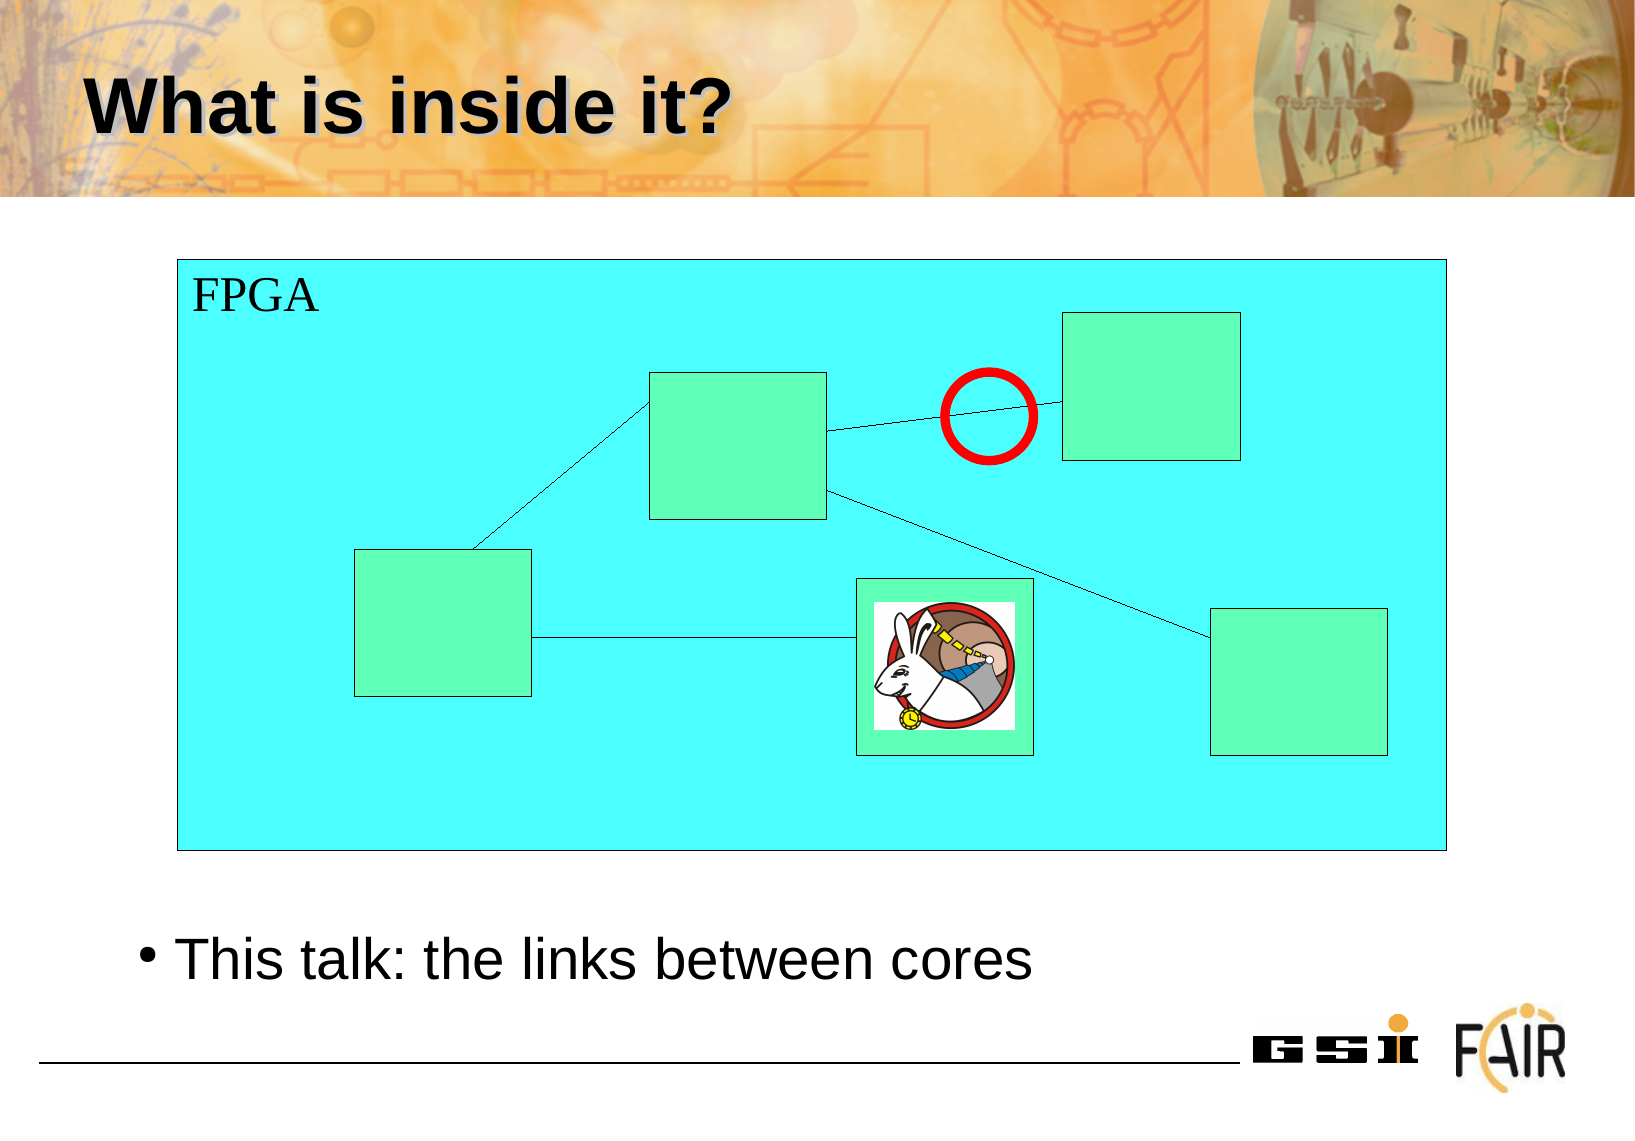

# What is inside it?
FPGA
 This talk: the links between cores